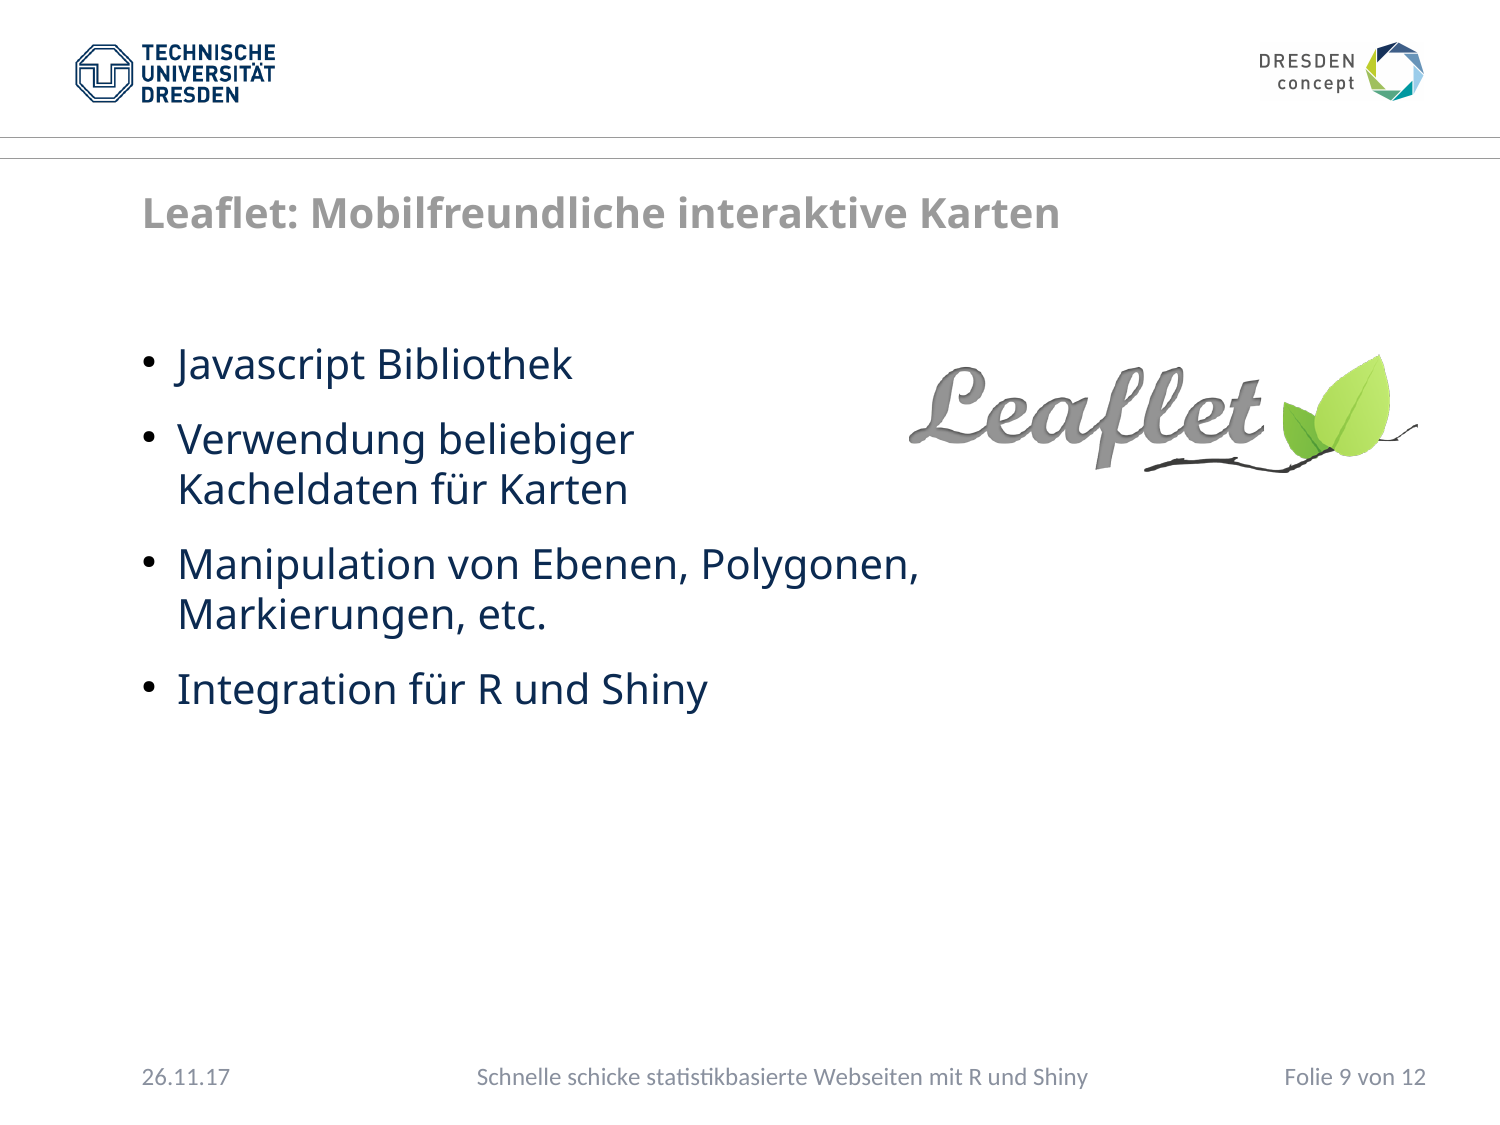

# Leaflet: Mobilfreundliche interaktive Karten
Javascript Bibliothek
Verwendung beliebiger
Kacheldaten für Karten
Manipulation von Ebenen, Polygonen,
Markierungen, etc.
Integration für R und Shiny
26.11.17
Folie von 12
Schnelle schicke statistikbasierte Webseiten mit R und Shiny